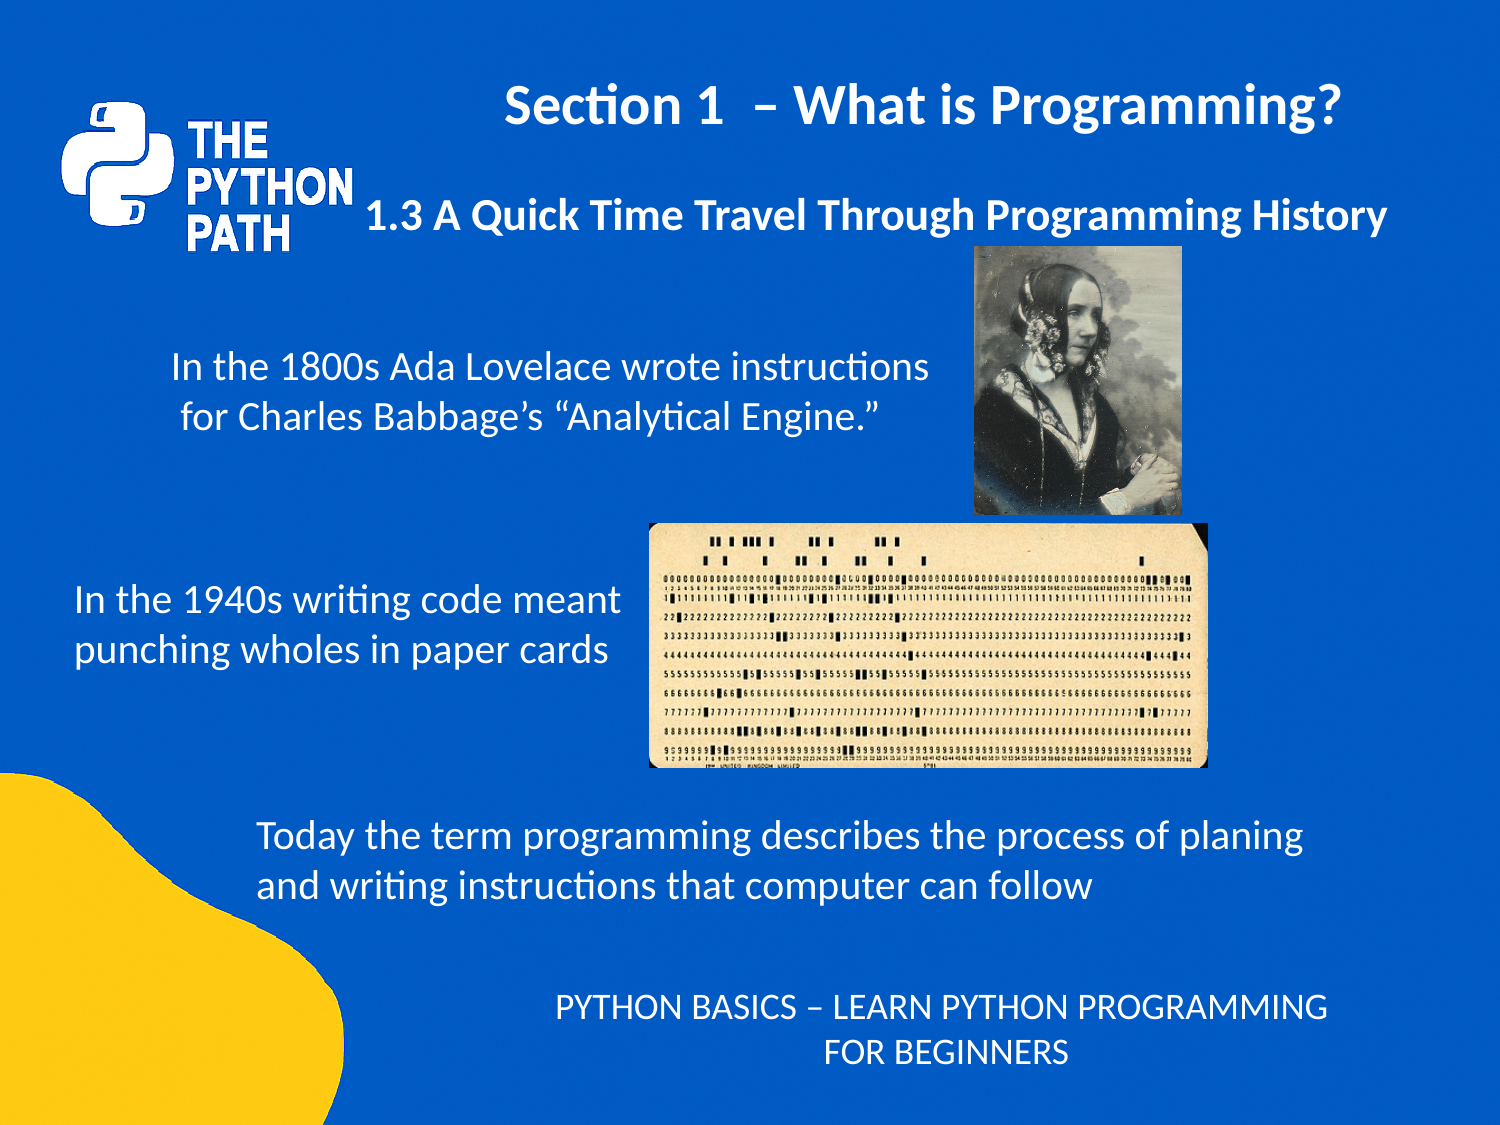

Section 1 – What is Programming?
1.3 A Quick Time Travel Through Programming History
In the 1800s Ada Lovelace wrote instructions
 for Charles Babbage’s “Analytical Engine.”
In the 1940s writing code meant
punching wholes in paper cards
Today the term programming describes the process of planing
and writing instructions that computer can follow
PYTHON BASICS – LEARN PYTHON PROGRAMMING
 FOR BEGINNERS